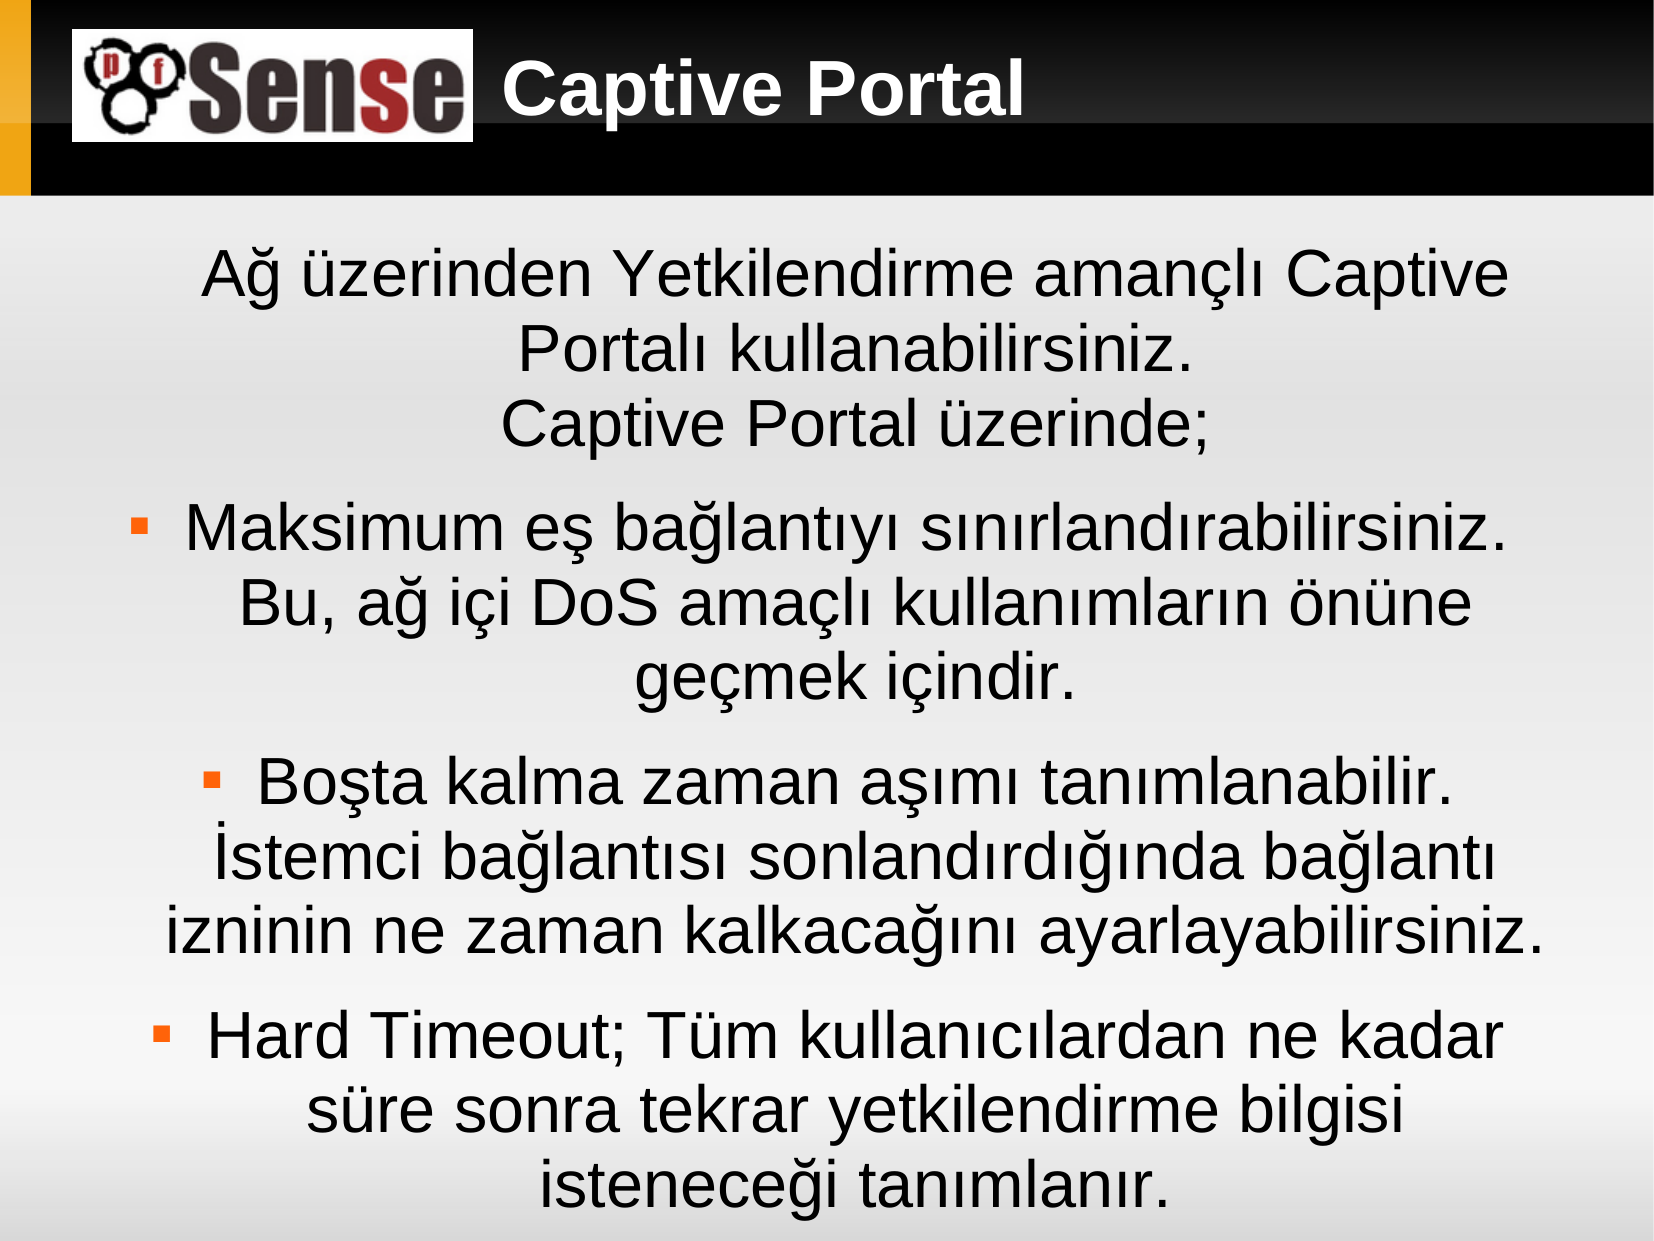

# Captive Portal
Ağ üzerinden Yetkilendirme amançlı Captive Portalı kullanabilirsiniz.
Captive Portal üzerinde;
Maksimum eş bağlantıyı sınırlandırabilirsiniz. Bu, ağ içi DoS amaçlı kullanımların önüne geçmek içindir.
Boşta kalma zaman aşımı tanımlanabilir. İstemci bağlantısı sonlandırdığında bağlantı izninin ne zaman kalkacağını ayarlayabilirsiniz.
Hard Timeout; Tüm kullanıcılardan ne kadar süre sonra tekrar yetkilendirme bilgisi isteneceği tanımlanır.